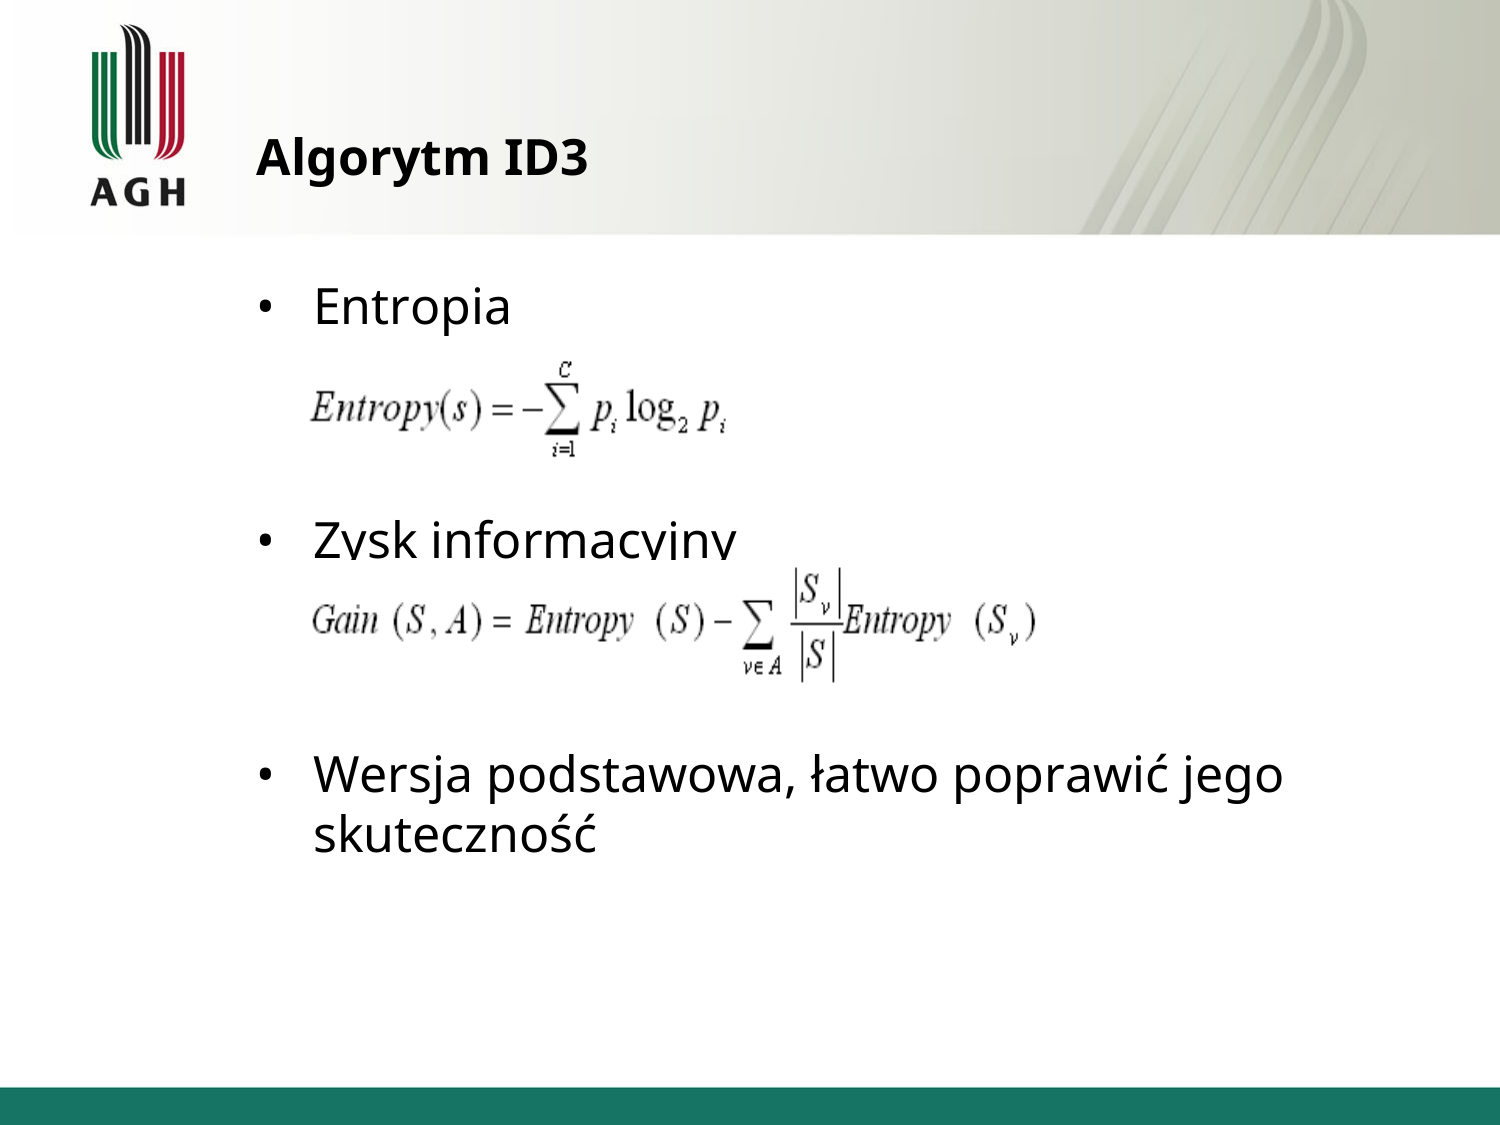

# Algorytm ID3
Entropia
Zysk informacyjny
Wersja podstawowa, łatwo poprawić jego skuteczność